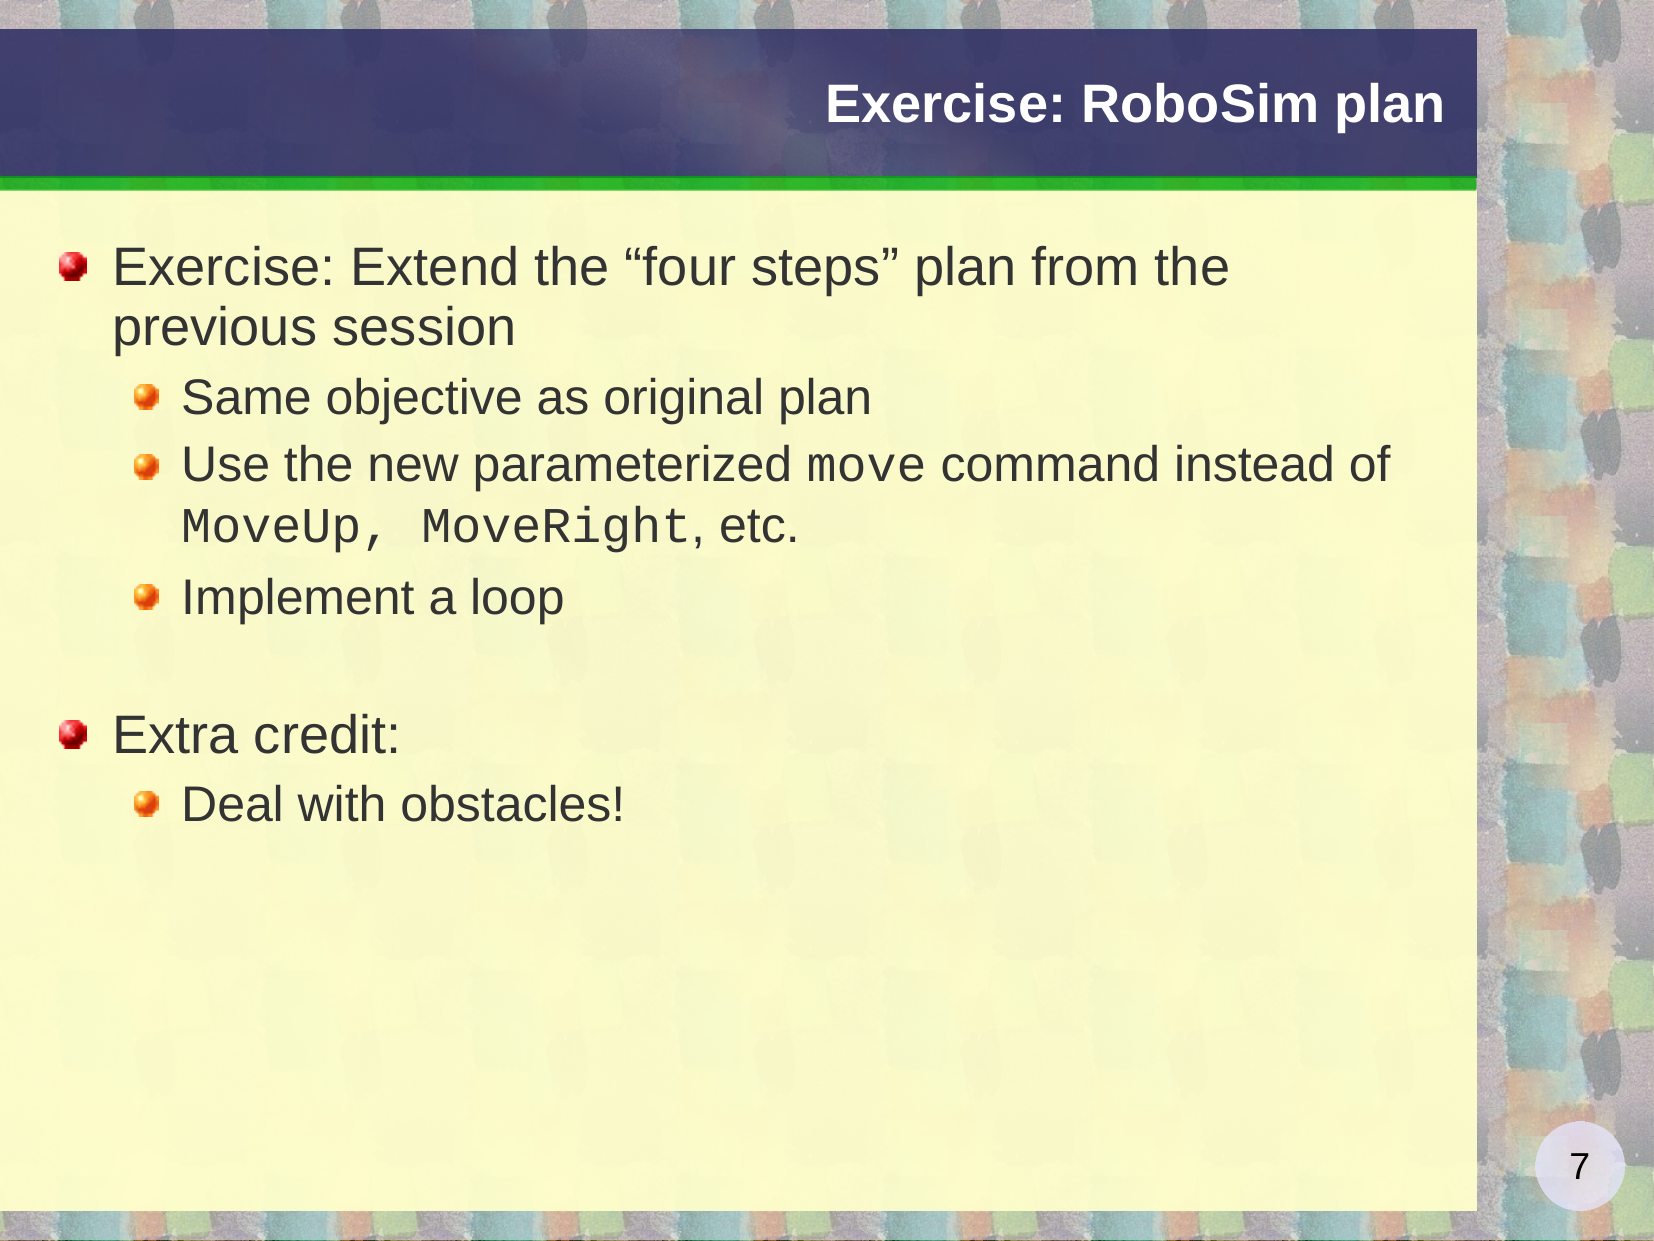

# Exercise: RoboSim plan
Exercise: Extend the “four steps” plan from the previous session
Same objective as original plan
Use the new parameterized move command instead of MoveUp, MoveRight, etc.
Implement a loop
Extra credit:
Deal with obstacles!